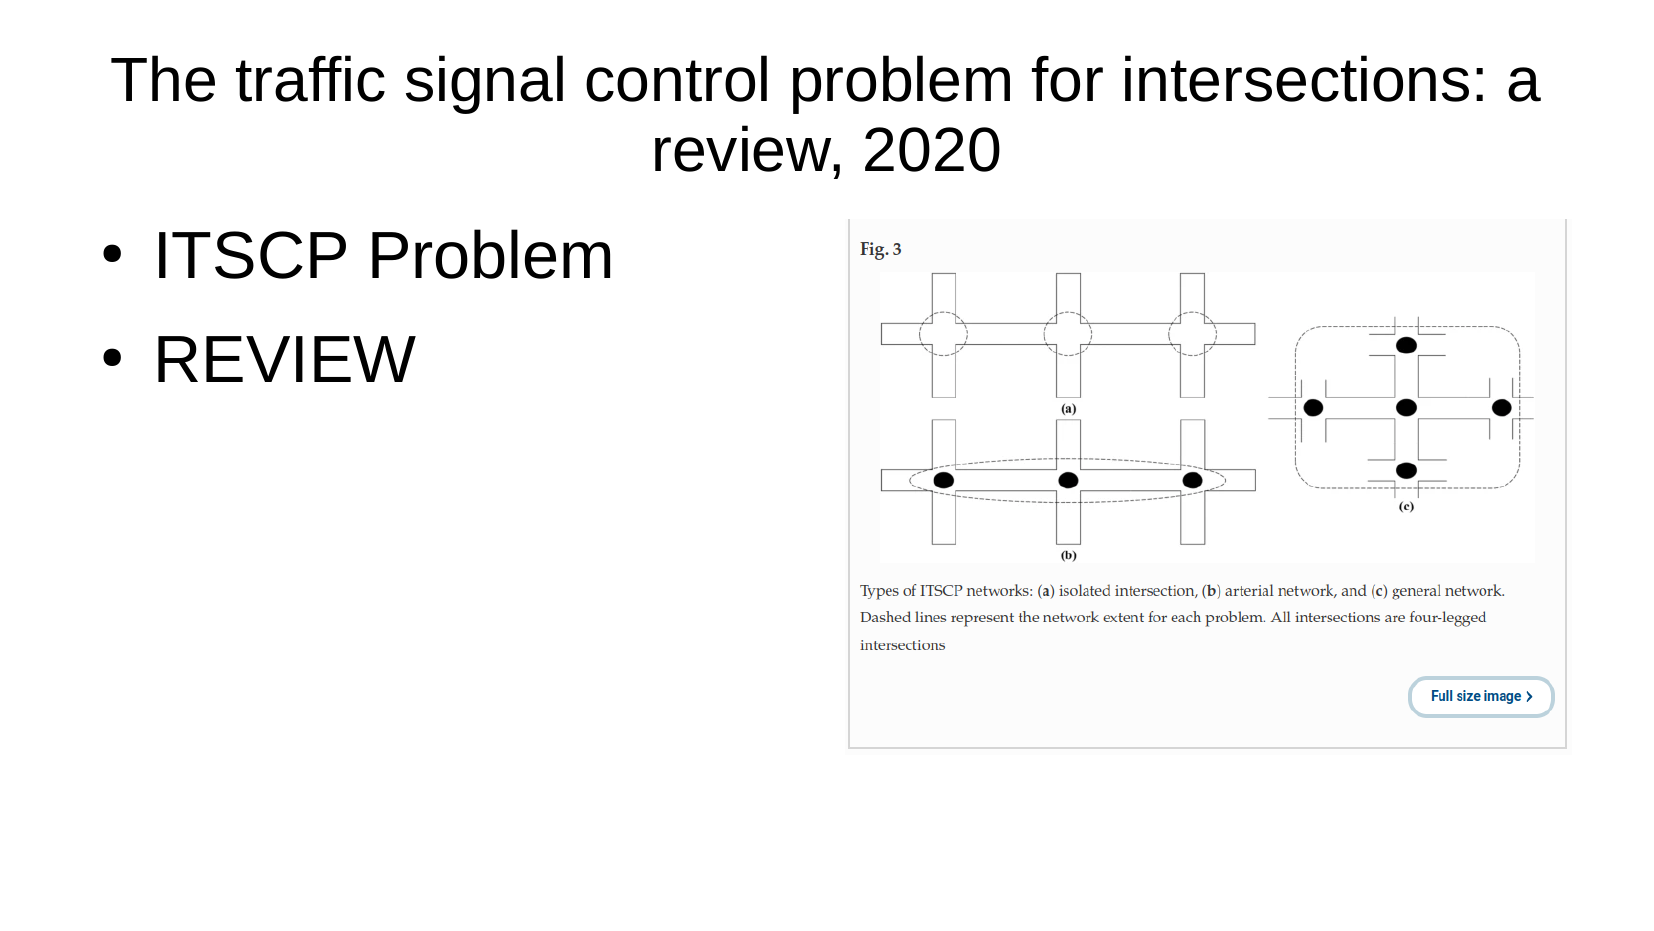

# The traffic signal control problem for intersections: a review, 2020
ITSCP Problem
REVIEW